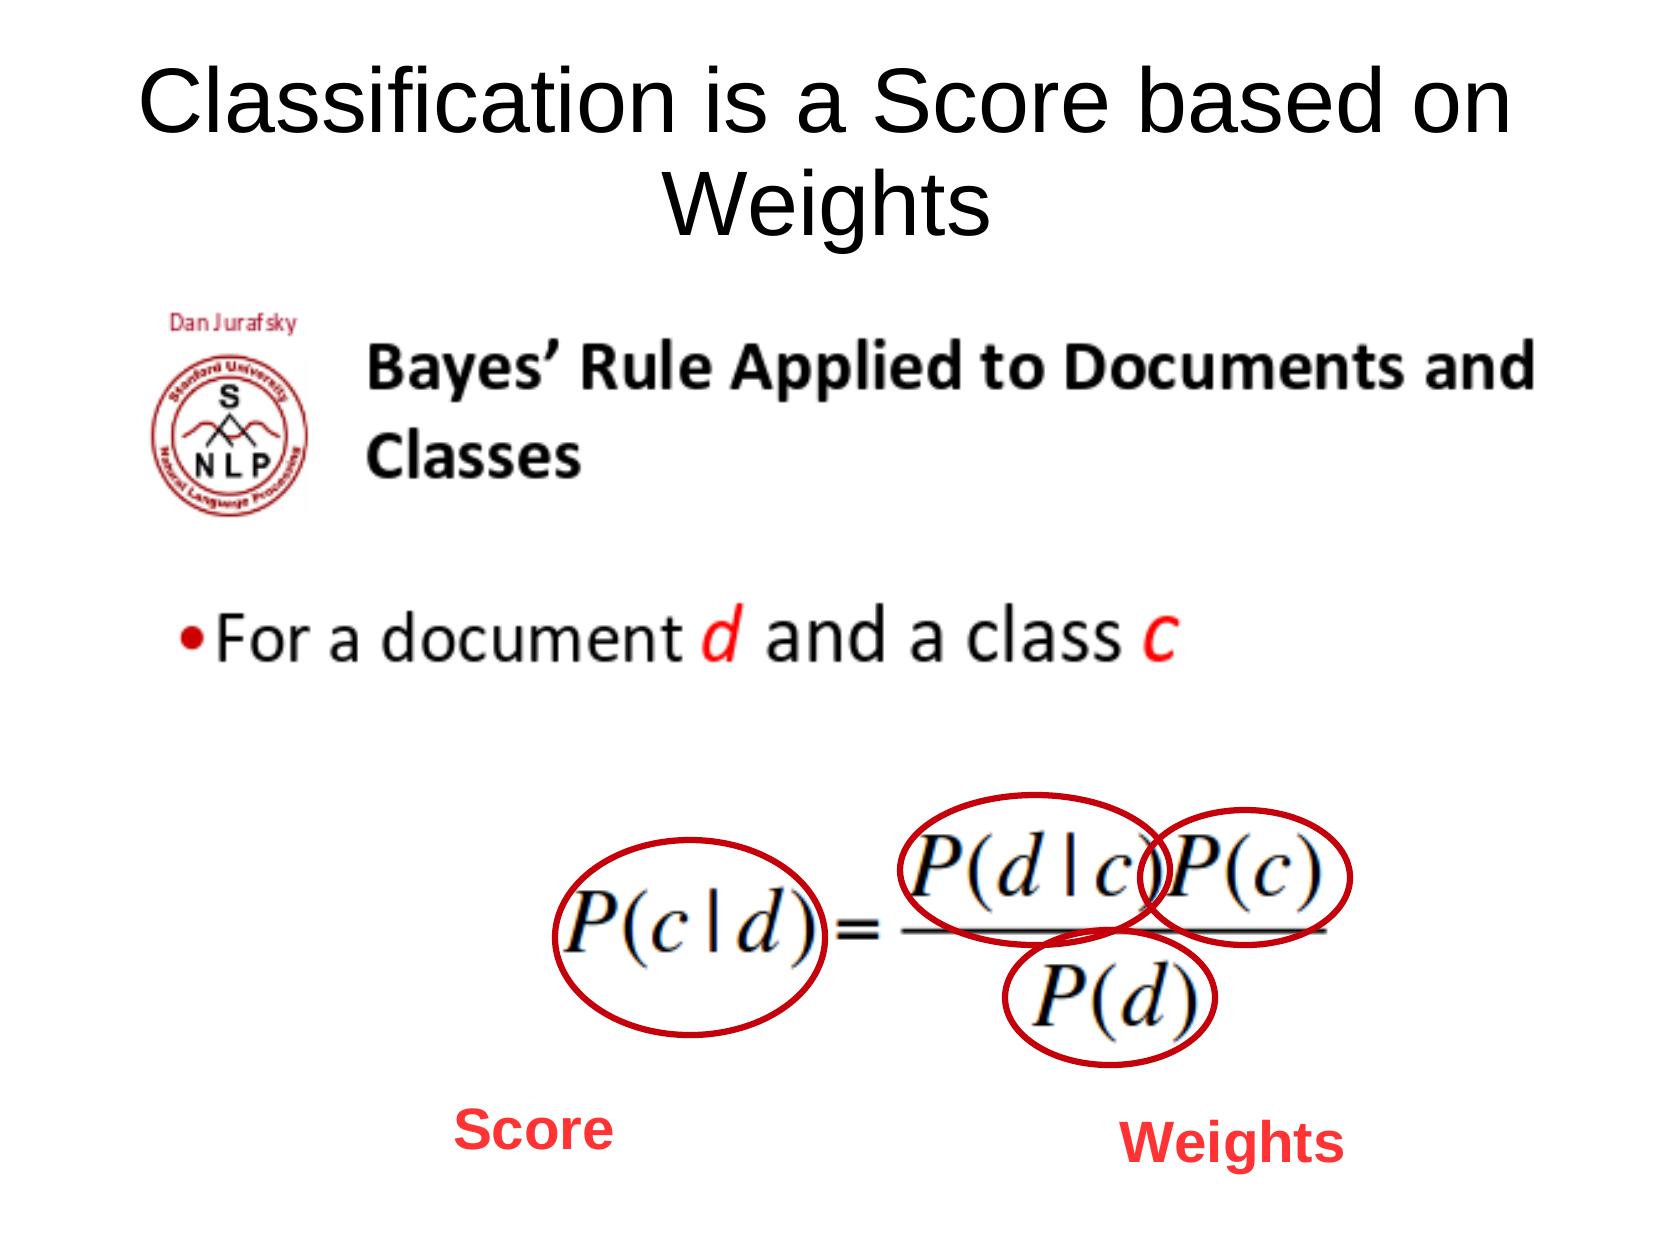

# Classification is a Score based on Weights
Score
Weights